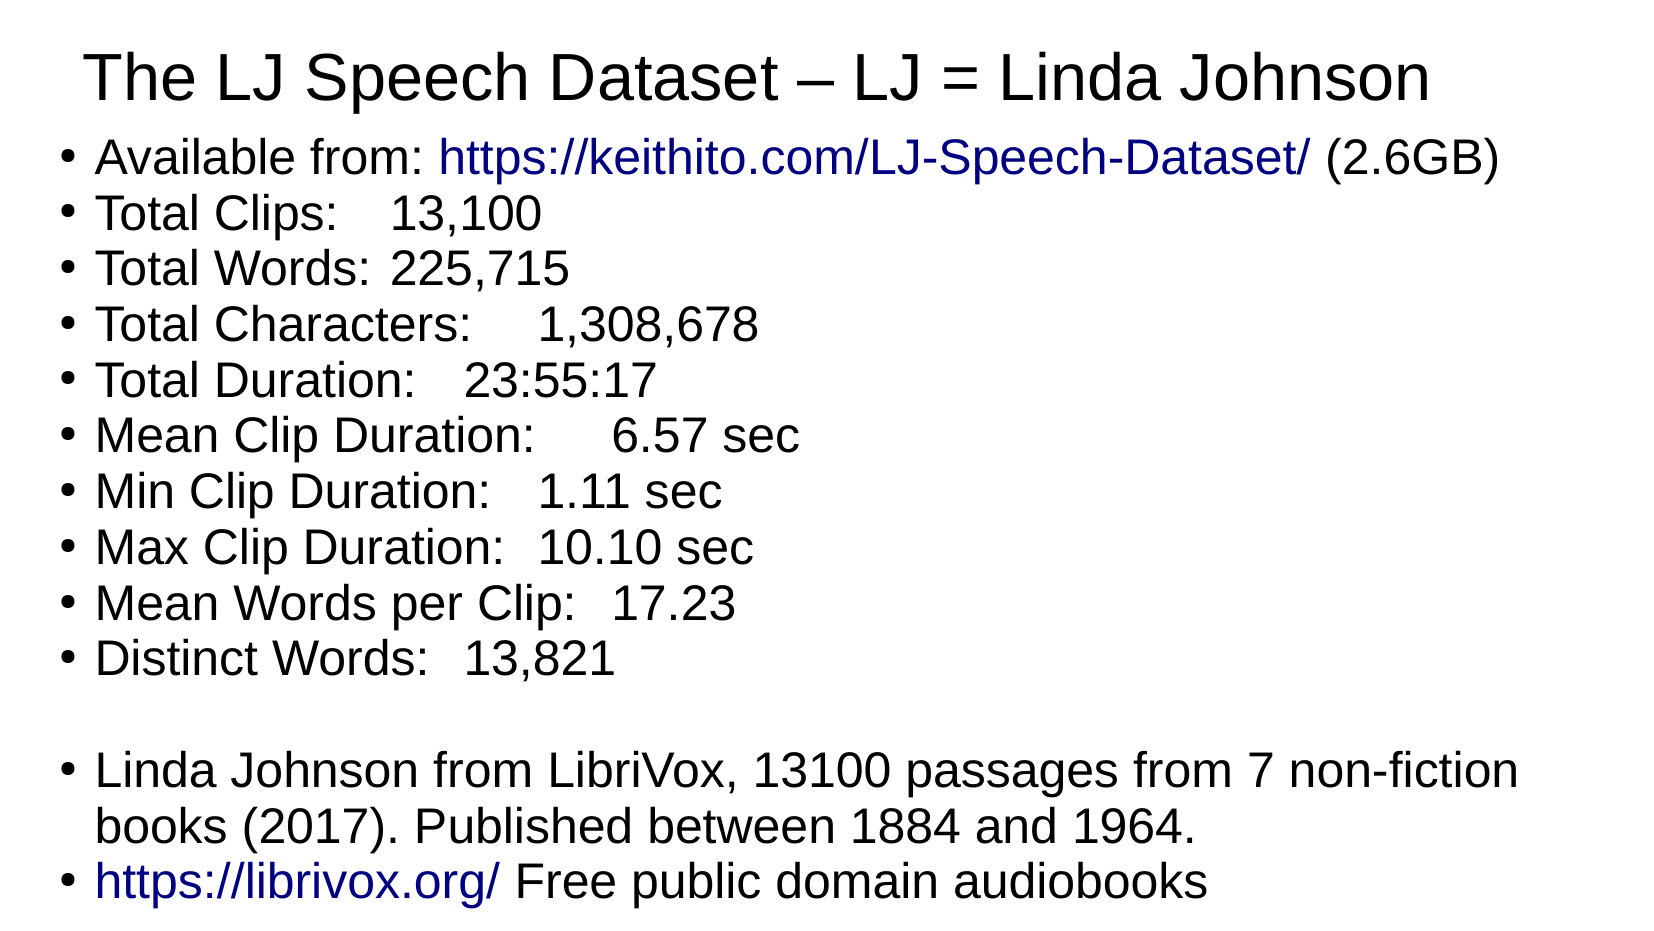

# The LJ Speech Dataset – LJ = Linda Johnson
Available from: https://keithito.com/LJ-Speech-Dataset/ (2.6GB)
Total Clips:	13,100
Total Words:	225,715
Total Characters:	1,308,678
Total Duration:	23:55:17
Mean Clip Duration: 	6.57 sec
Min Clip Duration:	1.11 sec
Max Clip Duration:	10.10 sec
Mean Words per Clip:	17.23
Distinct Words:	13,821
Linda Johnson from LibriVox, 13100 passages from 7 non-fiction books (2017). Published between 1884 and 1964.
https://librivox.org/ Free public domain audiobooks